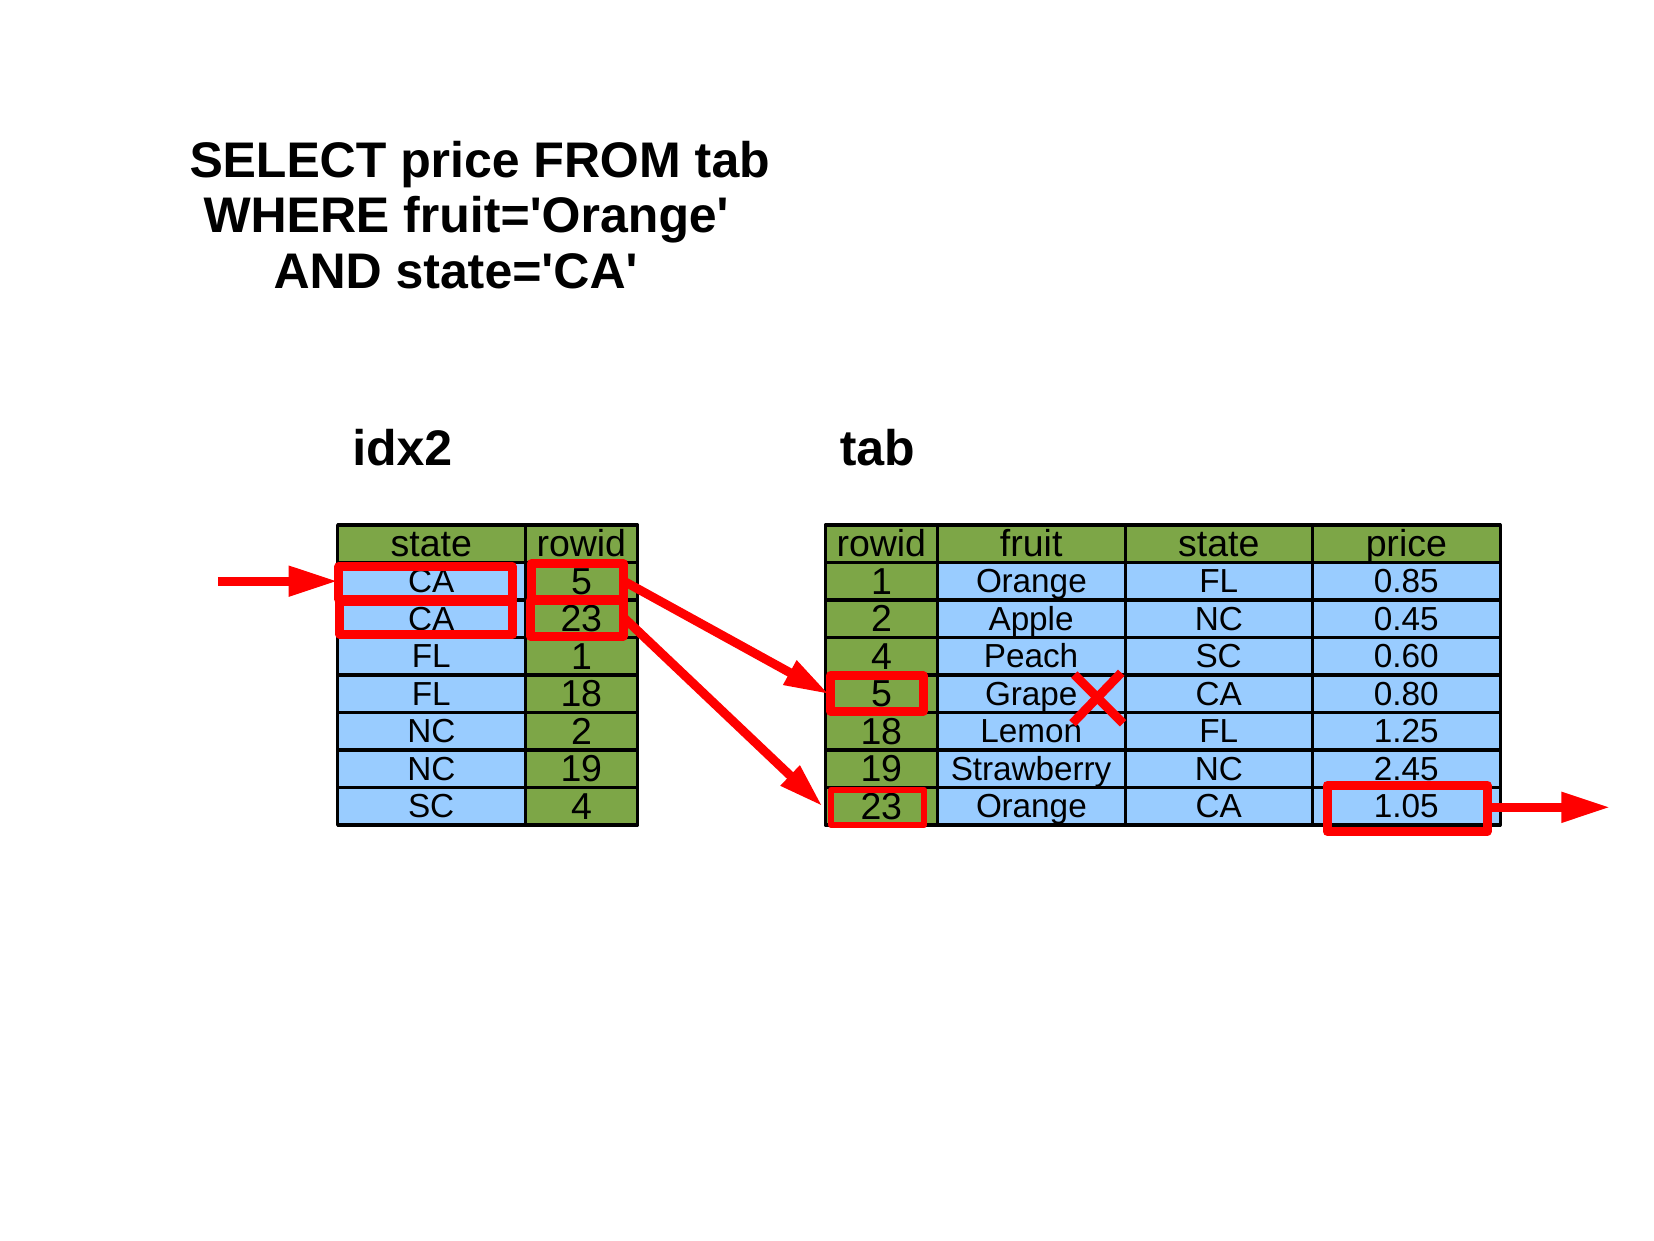

SELECT price FROM tab
 WHERE fruit='Orange'
 AND state='CA'
idx2
tab
state
rowid
rowid
fruit
state
price
CA
5
1
Orange
FL
0.85
CA
23
2
Apple
NC
0.45
FL
1
4
Peach
SC
0.60
FL
18
5
Grape
CA
0.80
NC
2
18
Lemon
FL
1.25
NC
19
19
Strawberry
NC
2.45
SC
4
23
Orange
CA
1.05